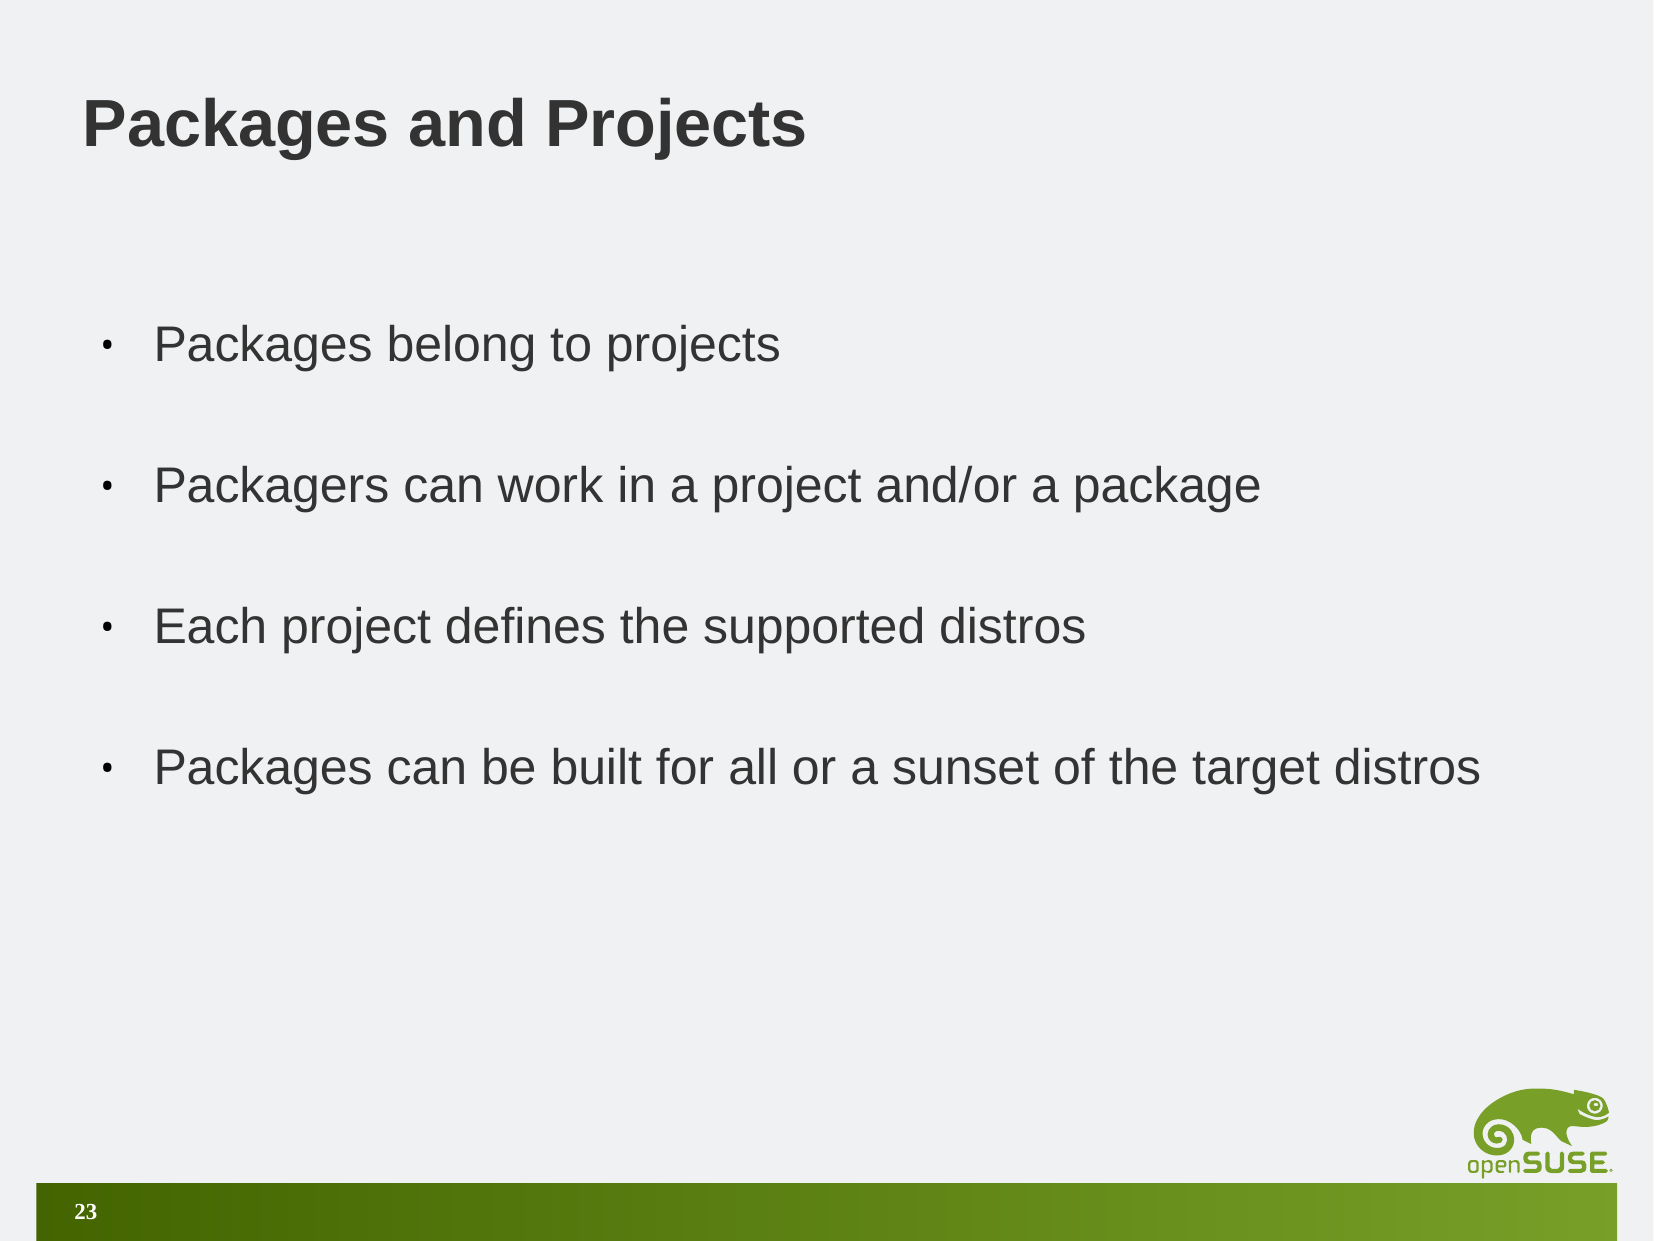

# Packages and Projects
Packages belong to projects
Packagers can work in a project and/or a package
Each project defines the supported distros
Packages can be built for all or a sunset of the target distros
23